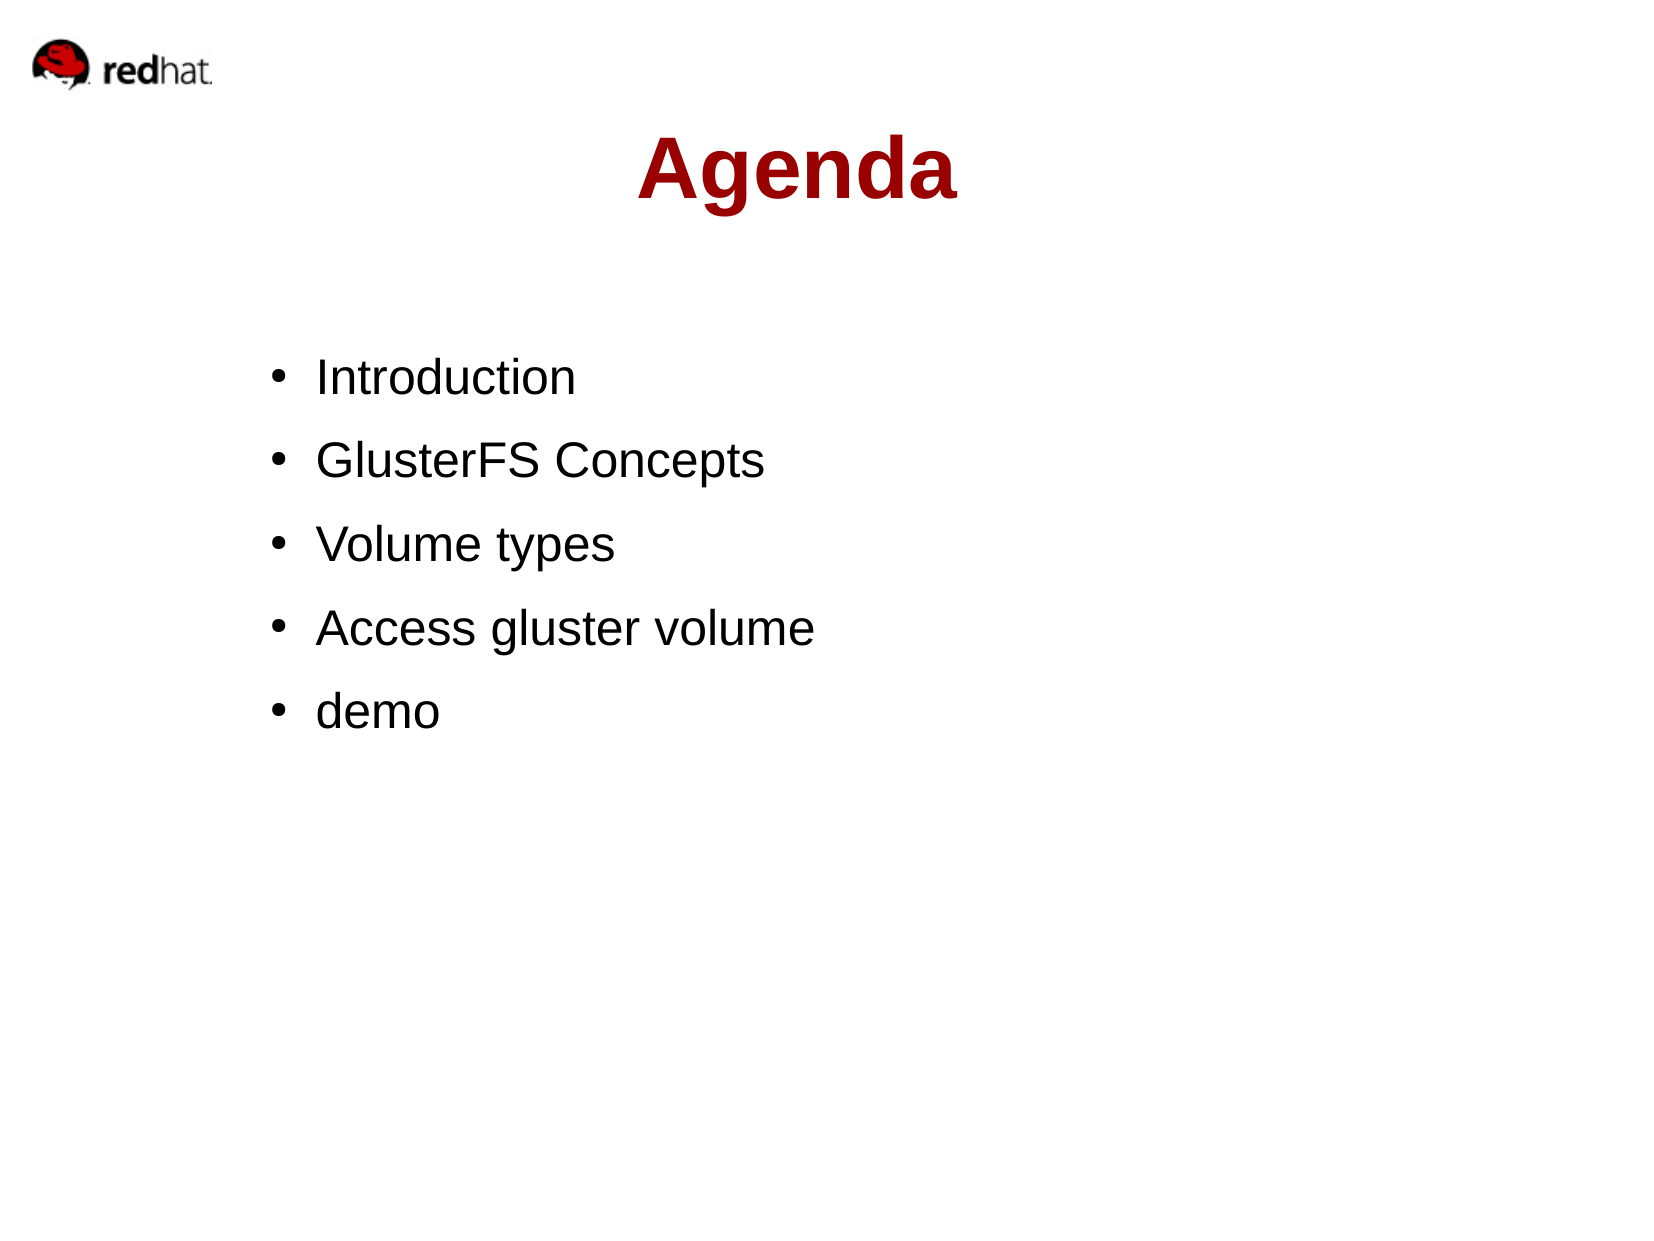

# Agenda
 Introduction
 GlusterFS Concepts
 Volume types
 Access gluster volume
 demo